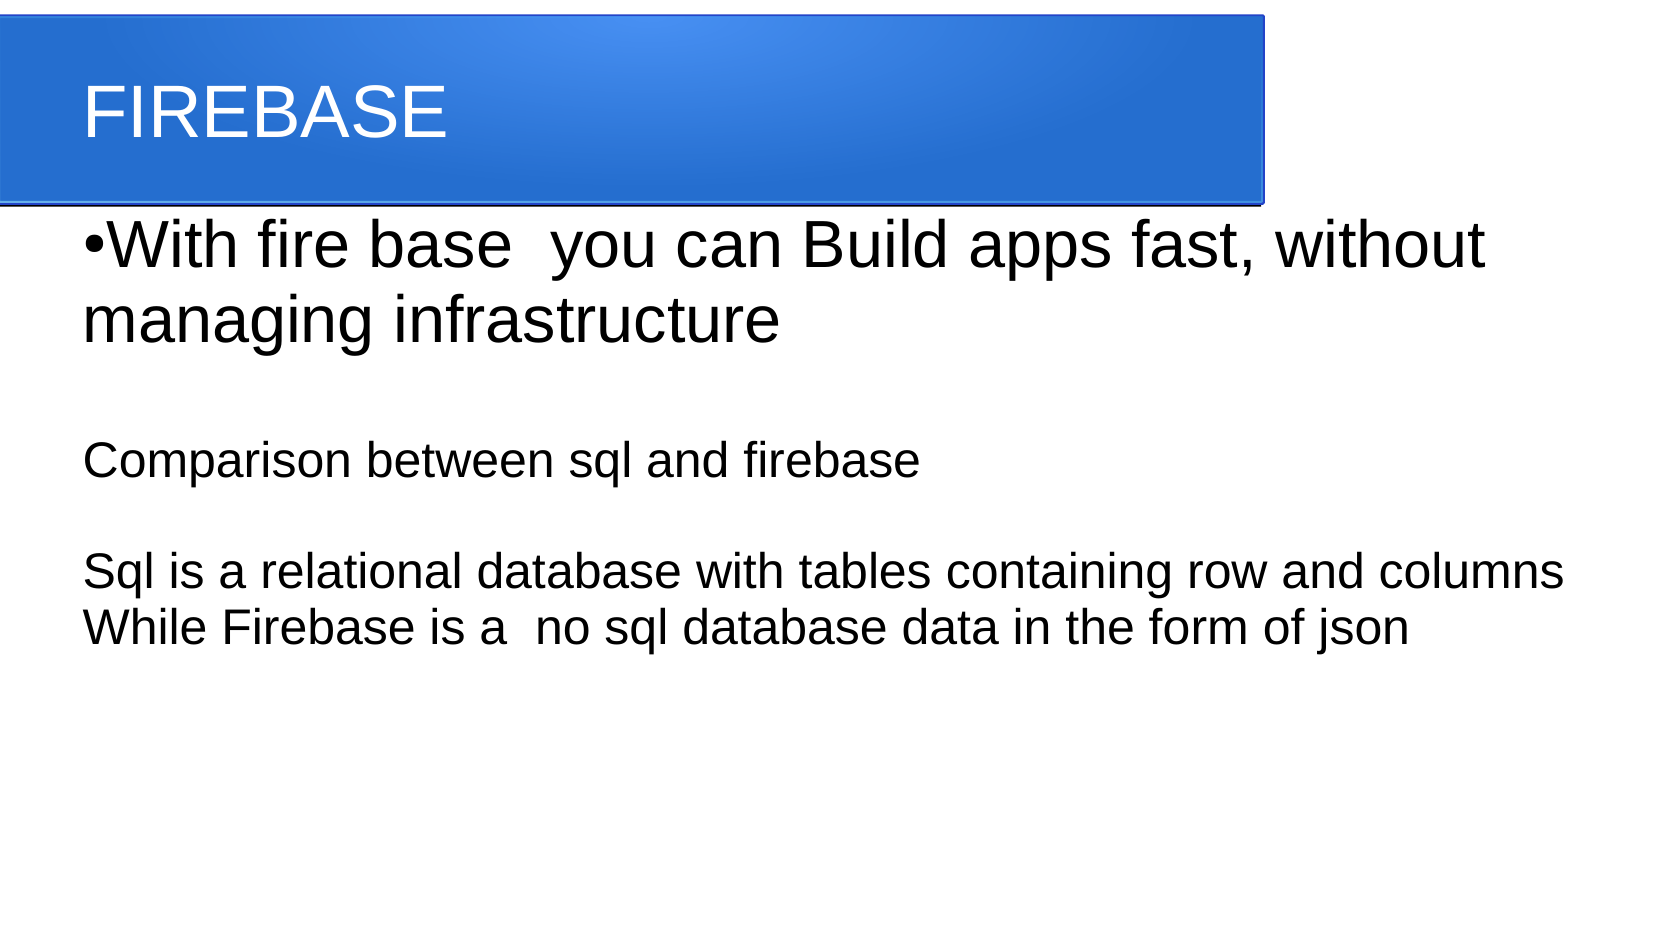

# FIREBASE
With fire base you can Build apps fast, without managing infrastructure
Comparison between sql and firebase
Sql is a relational database with tables containing row and columns
While Firebase is a no sql database data in the form of json